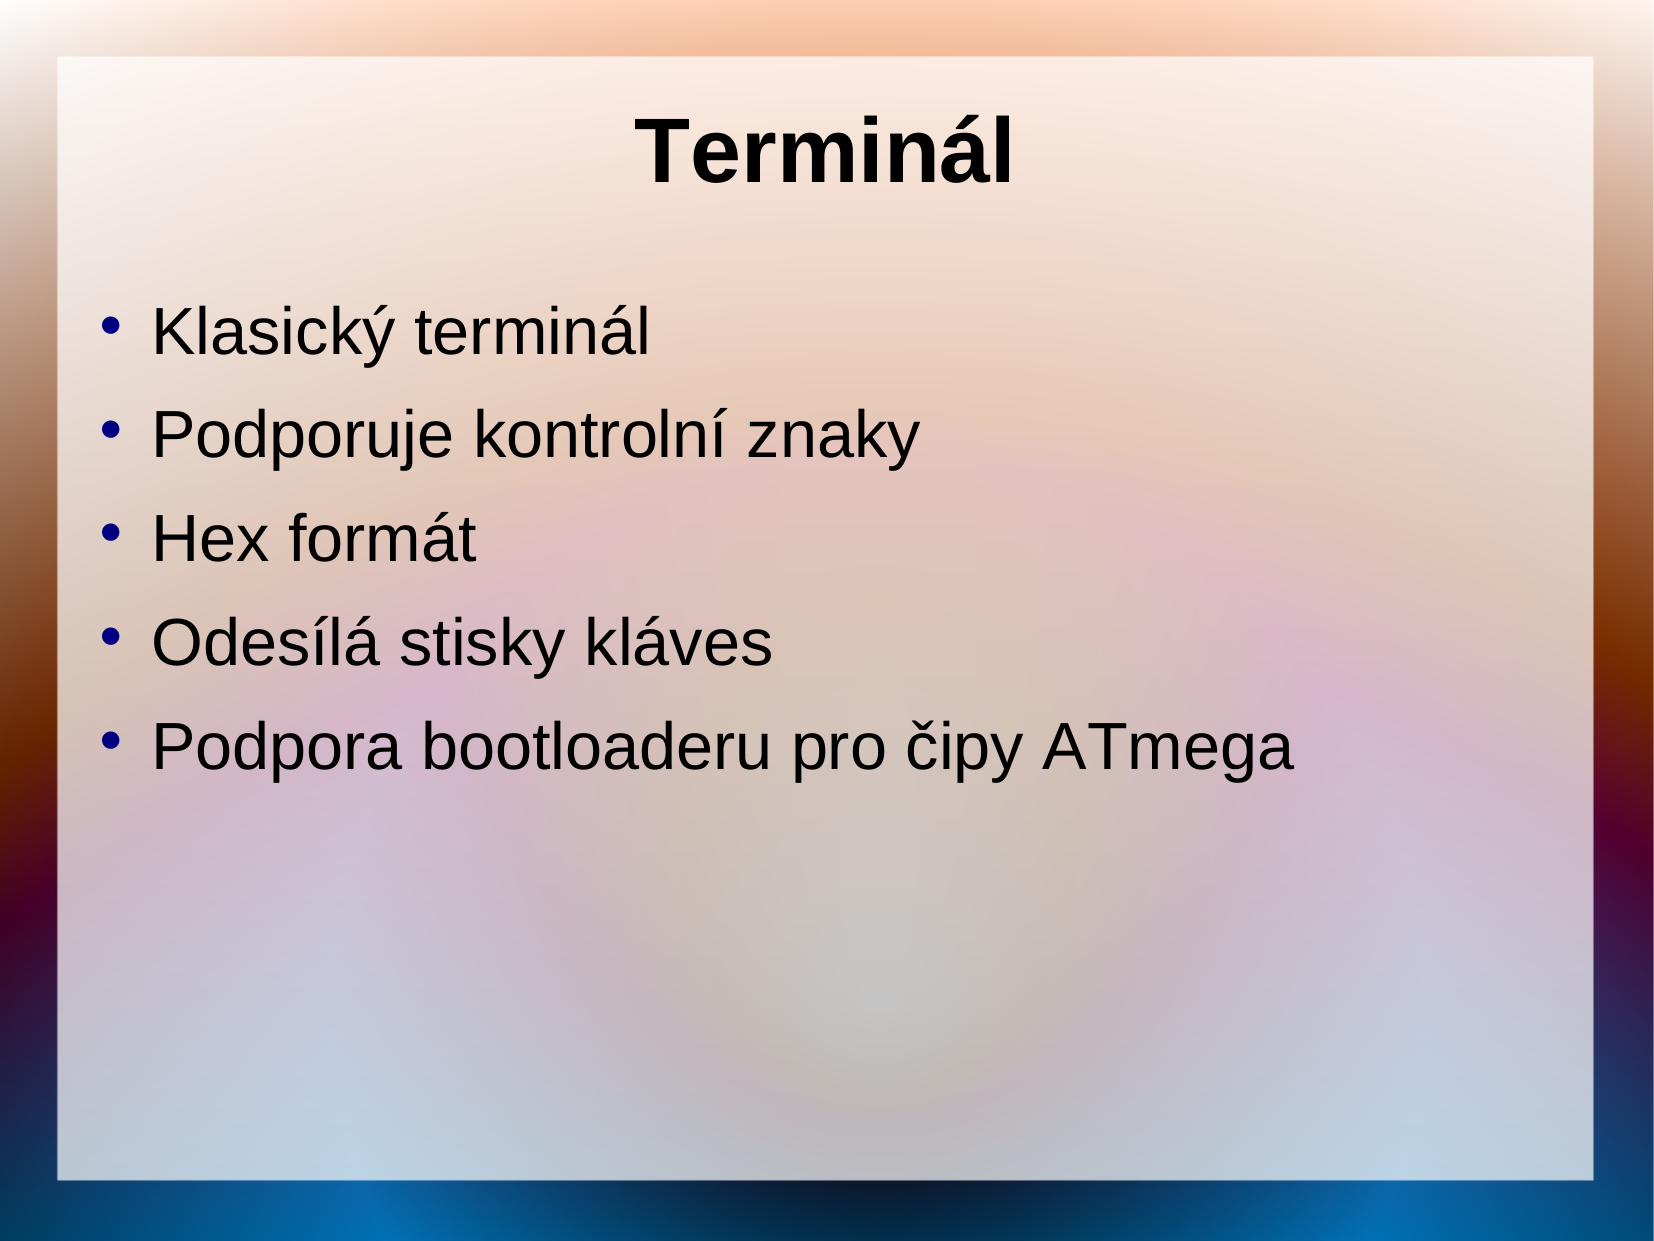

# Terminál
Klasický terminál
Podporuje kontrolní znaky
Hex formát
Odesílá stisky kláves
Podpora bootloaderu pro čipy ATmega